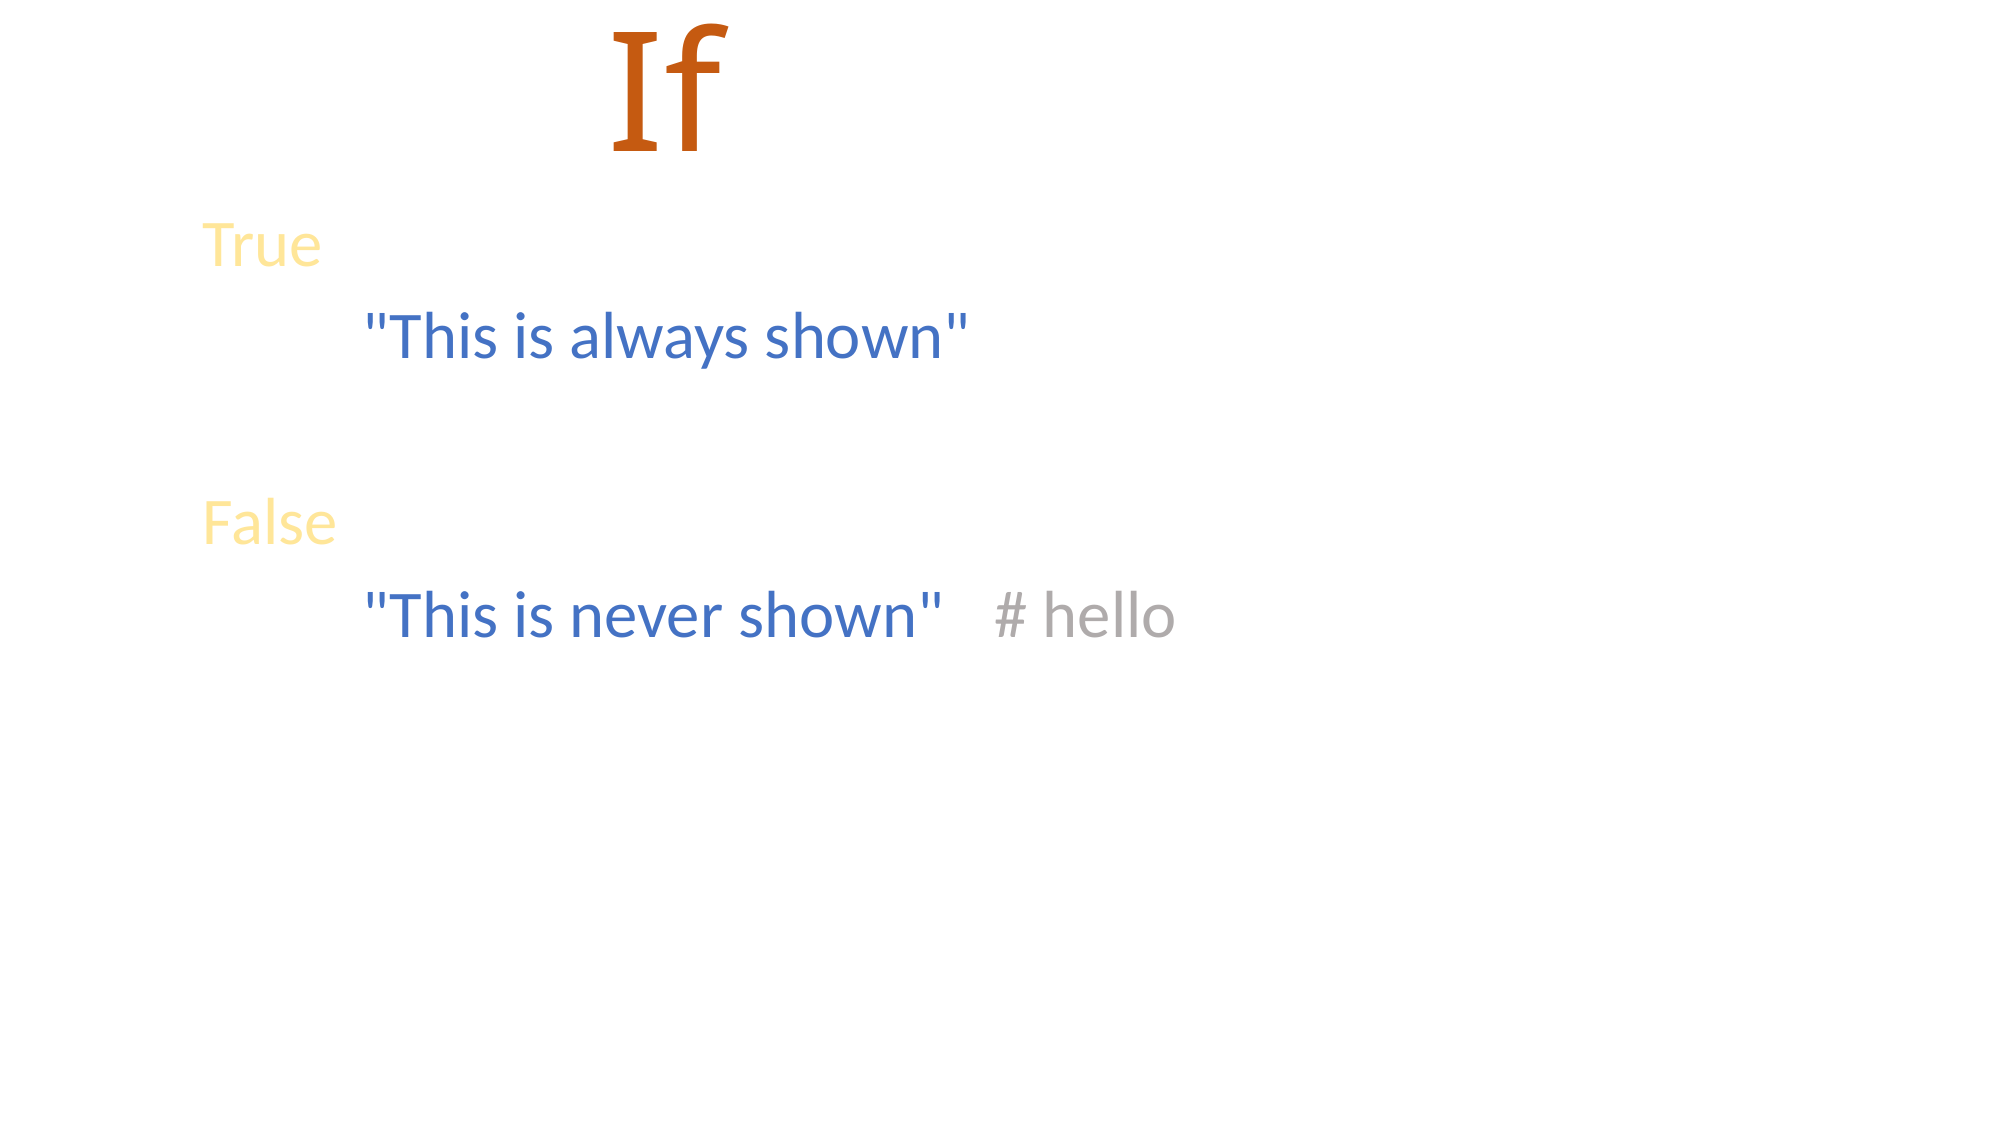

# If
if True:
 print("This is always shown")
if False:
 print("This is never shown") # hello